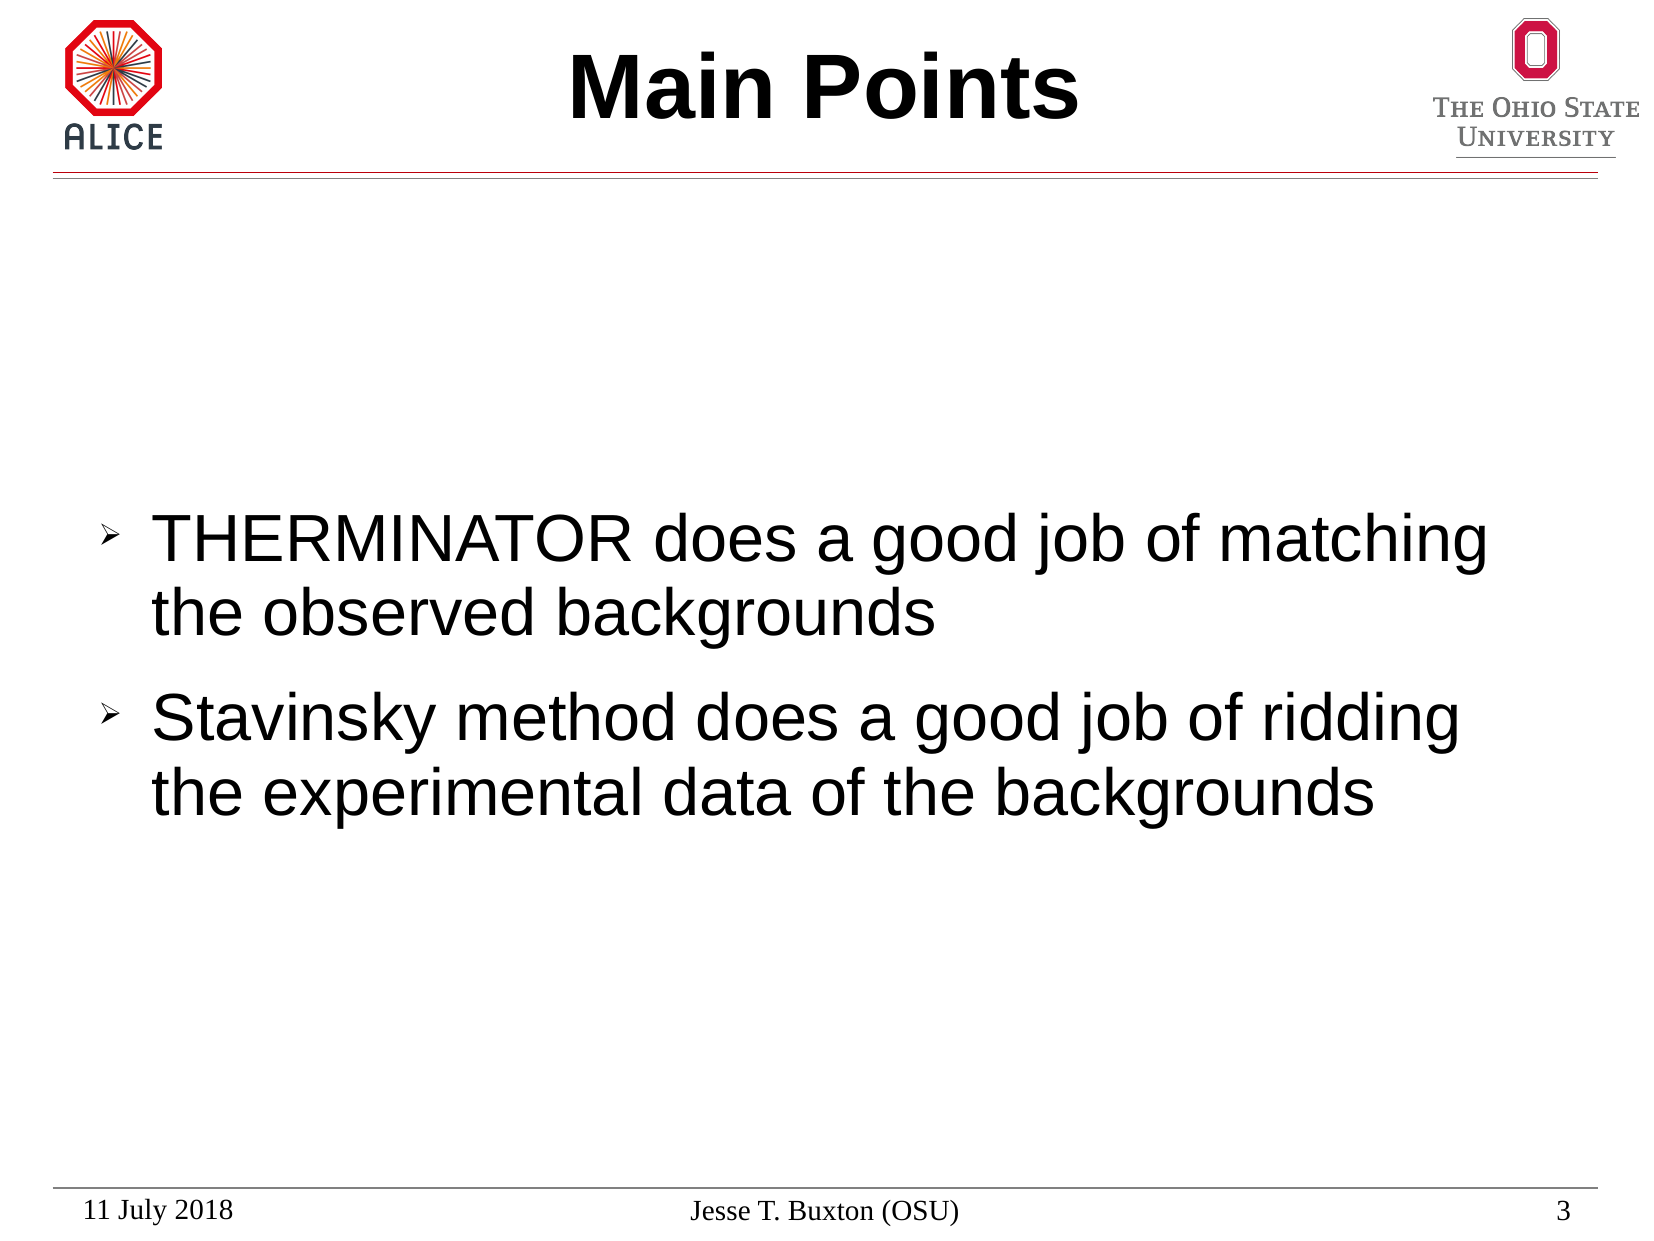

# Main Points
THERMINATOR does a good job of matching the observed backgrounds
Stavinsky method does a good job of ridding the experimental data of the backgrounds
11 July 2018
Jesse T. Buxton (OSU)
3